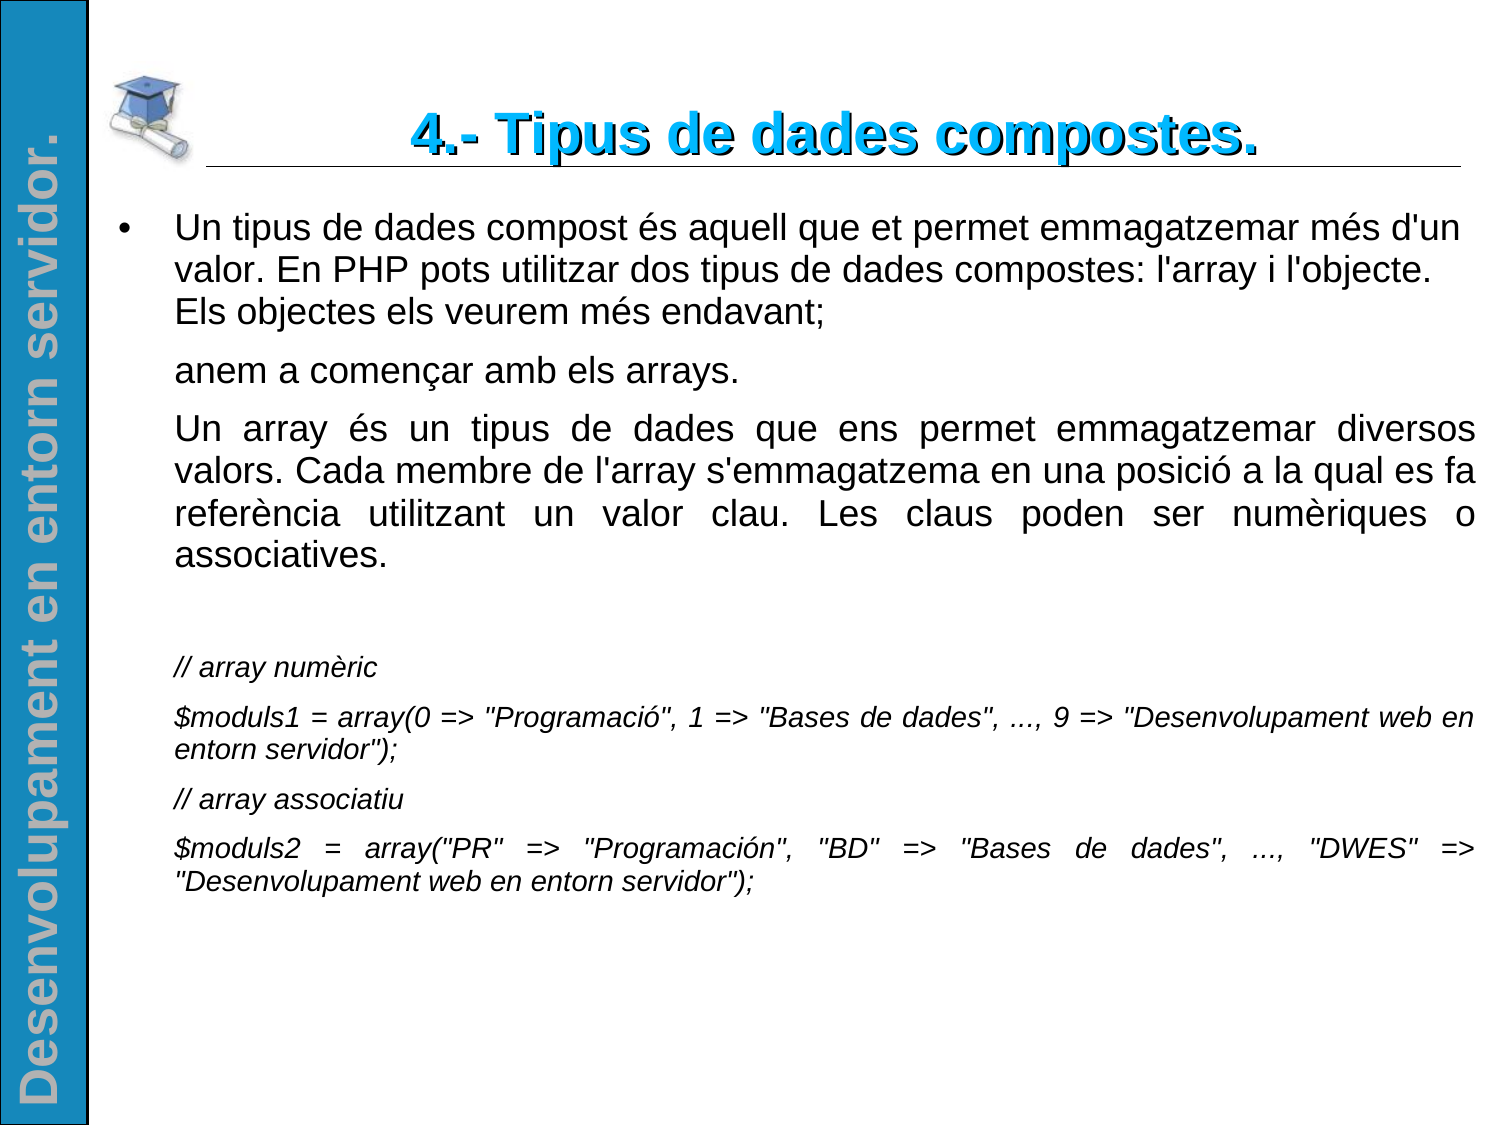

# 4.- Tipus de dades compostes.
Un tipus de dades compost és aquell que et permet emmagatzemar més d'un valor. En PHP pots utilitzar dos tipus de dades compostes: l'array i l'objecte. Els objectes els veurem més endavant;
anem a començar amb els arrays.
Un array és un tipus de dades que ens permet emmagatzemar diversos valors. Cada membre de l'array s'emmagatzema en una posició a la qual es fa referència utilitzant un valor clau. Les claus poden ser numèriques o associatives.
// array numèric
$moduls1 = array(0 => "Programació", 1 => "Bases de dades", ..., 9 => "Desenvolupament web en entorn servidor");
// array associatiu
$moduls2 = array("PR" => "Programación", "BD" => "Bases de dades", ..., "DWES" => "Desenvolupament web en entorn servidor");